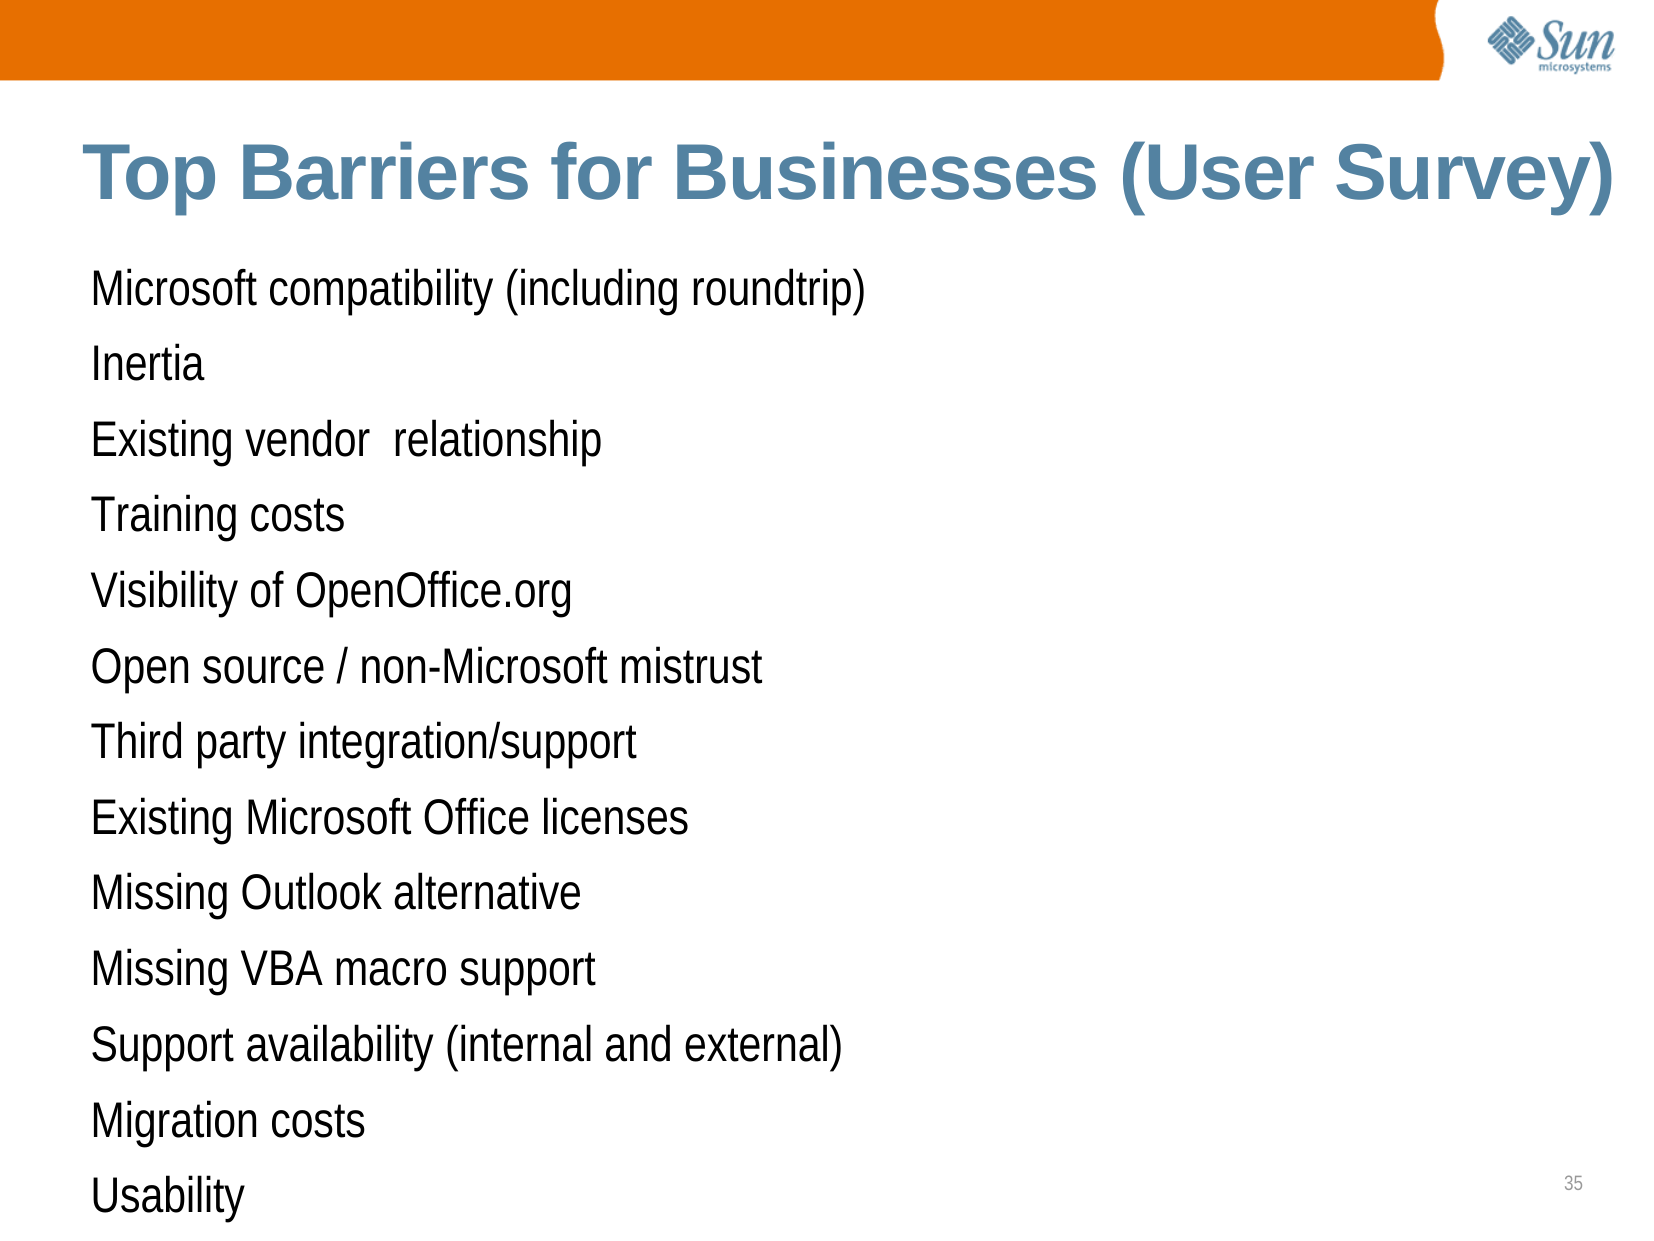

# Top Barriers for Businesses (User Survey)
Microsoft compatibility (including roundtrip)
Inertia
Existing vendor relationship
Training costs
Visibility of OpenOffice.org
Open source / non-Microsoft mistrust
Third party integration/support
Existing Microsoft Office licenses
Missing Outlook alternative
Missing VBA macro support
Support availability (internal and external)
Migration costs
Usability